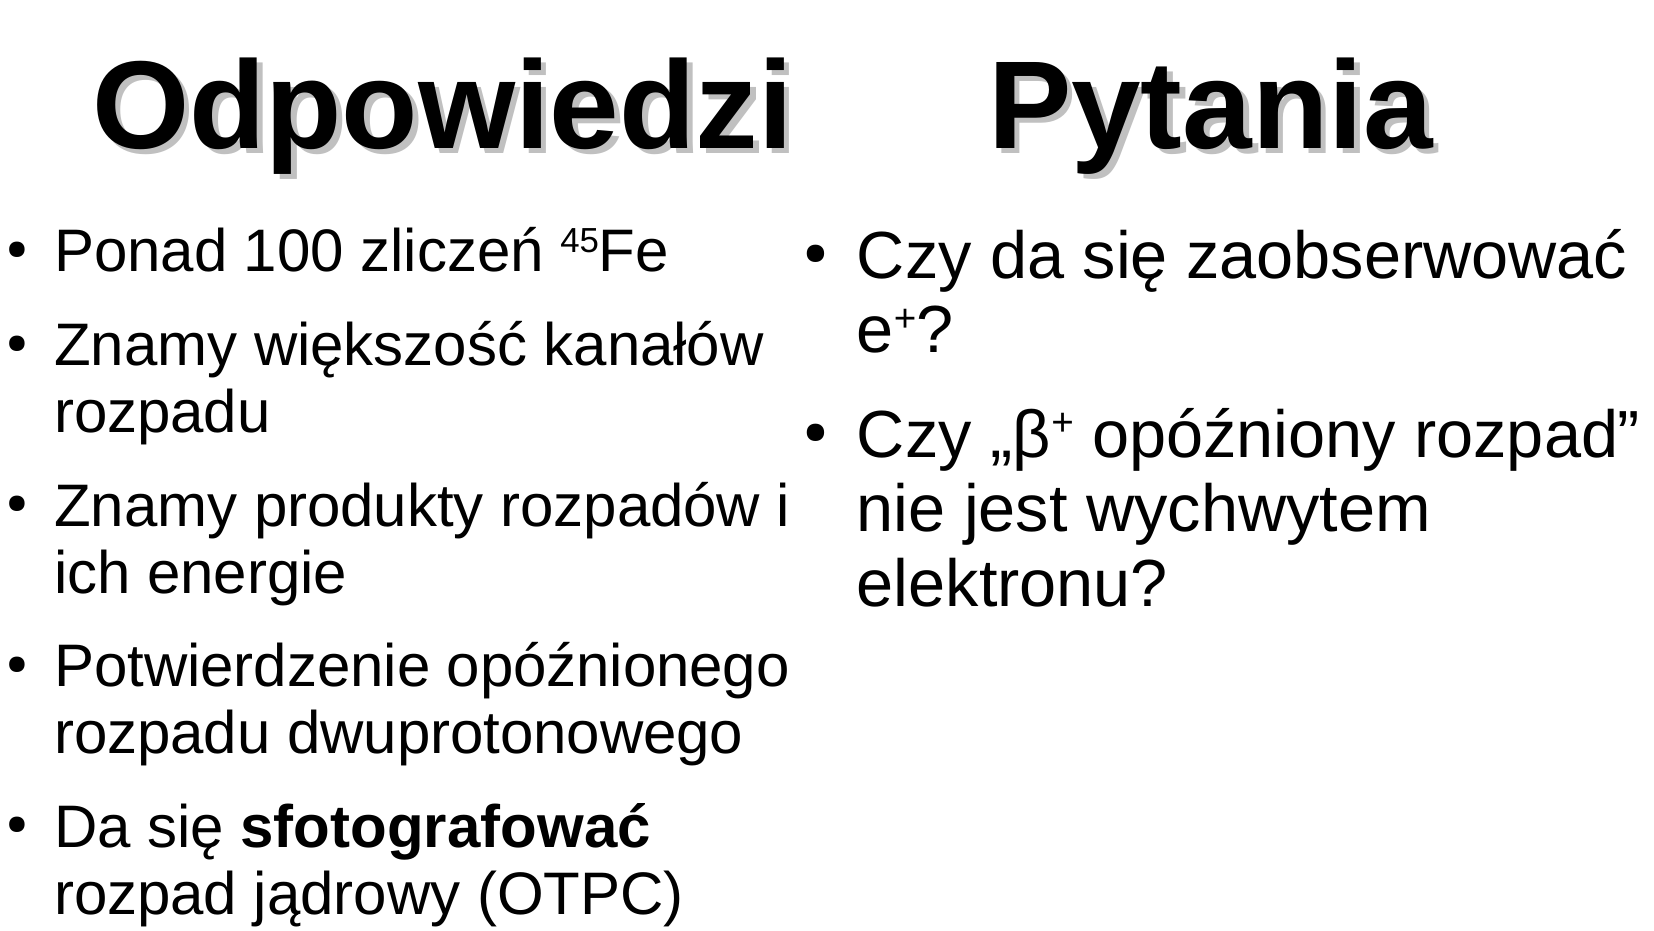

# Odpowiedzi
Pytania
Ponad 100 zliczeń 45Fe
Znamy większość kanałów rozpadu
Znamy produkty rozpadów i ich energie
Potwierdzenie opóźnionego rozpadu dwuprotonowego
Da się sfotografować rozpad jądrowy (OTPC)
Czy da się zaobserwować e+?
Czy „β+ opóźniony rozpad” nie jest wychwytem elektronu?